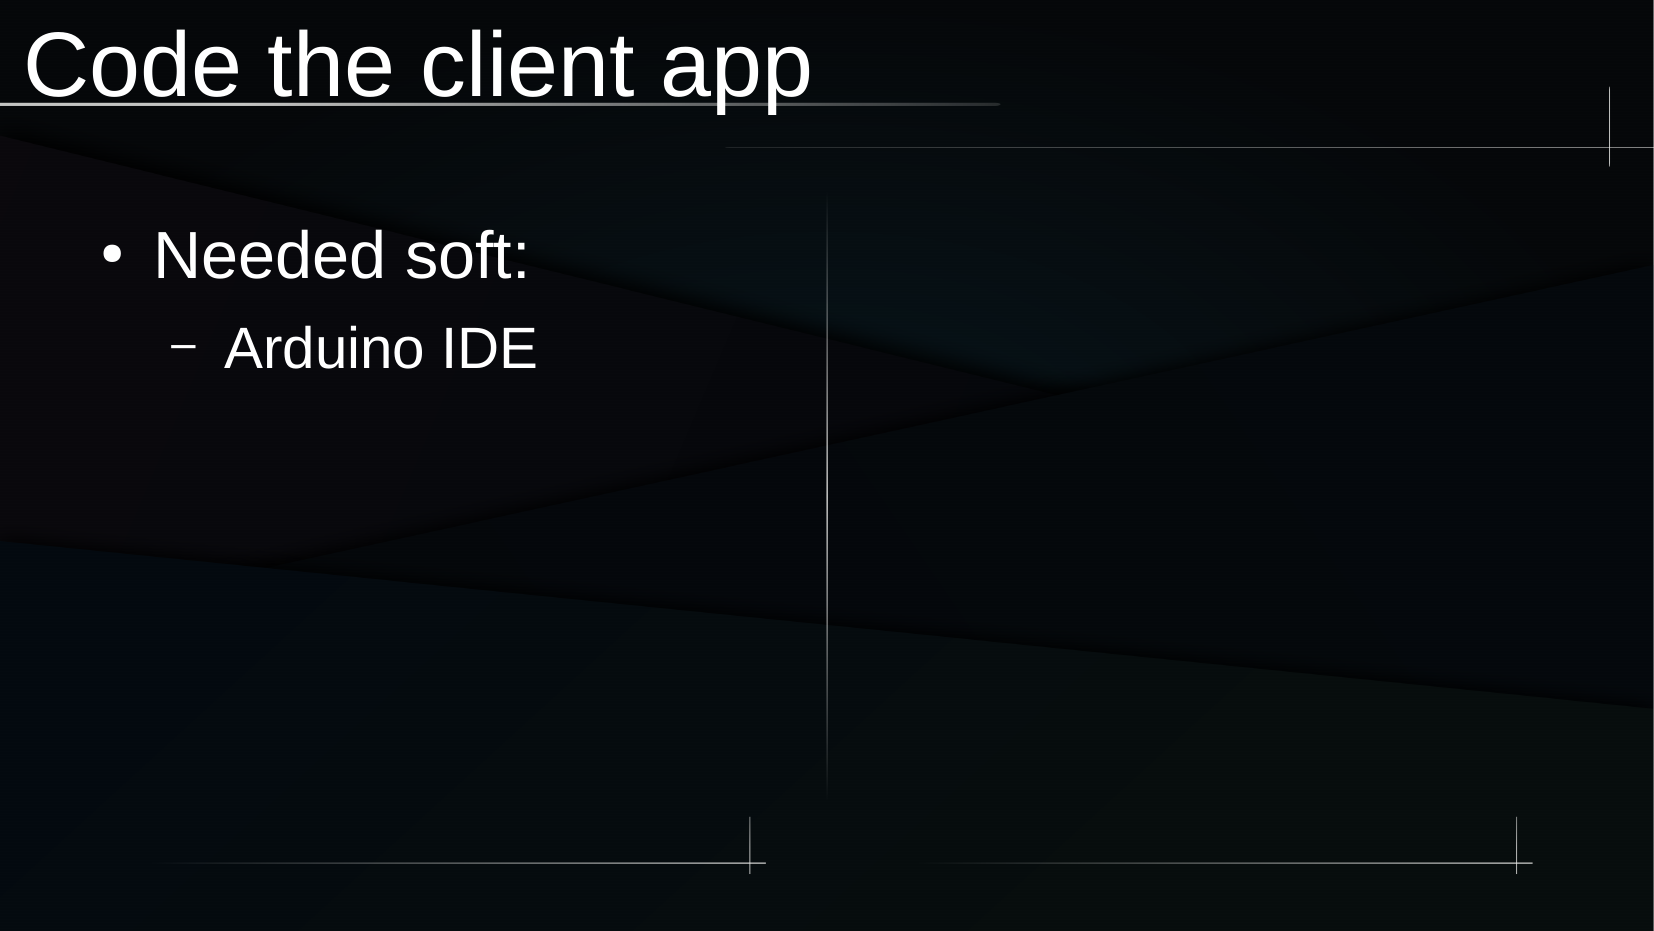

# Code the client app
Needed soft:
Arduino IDE